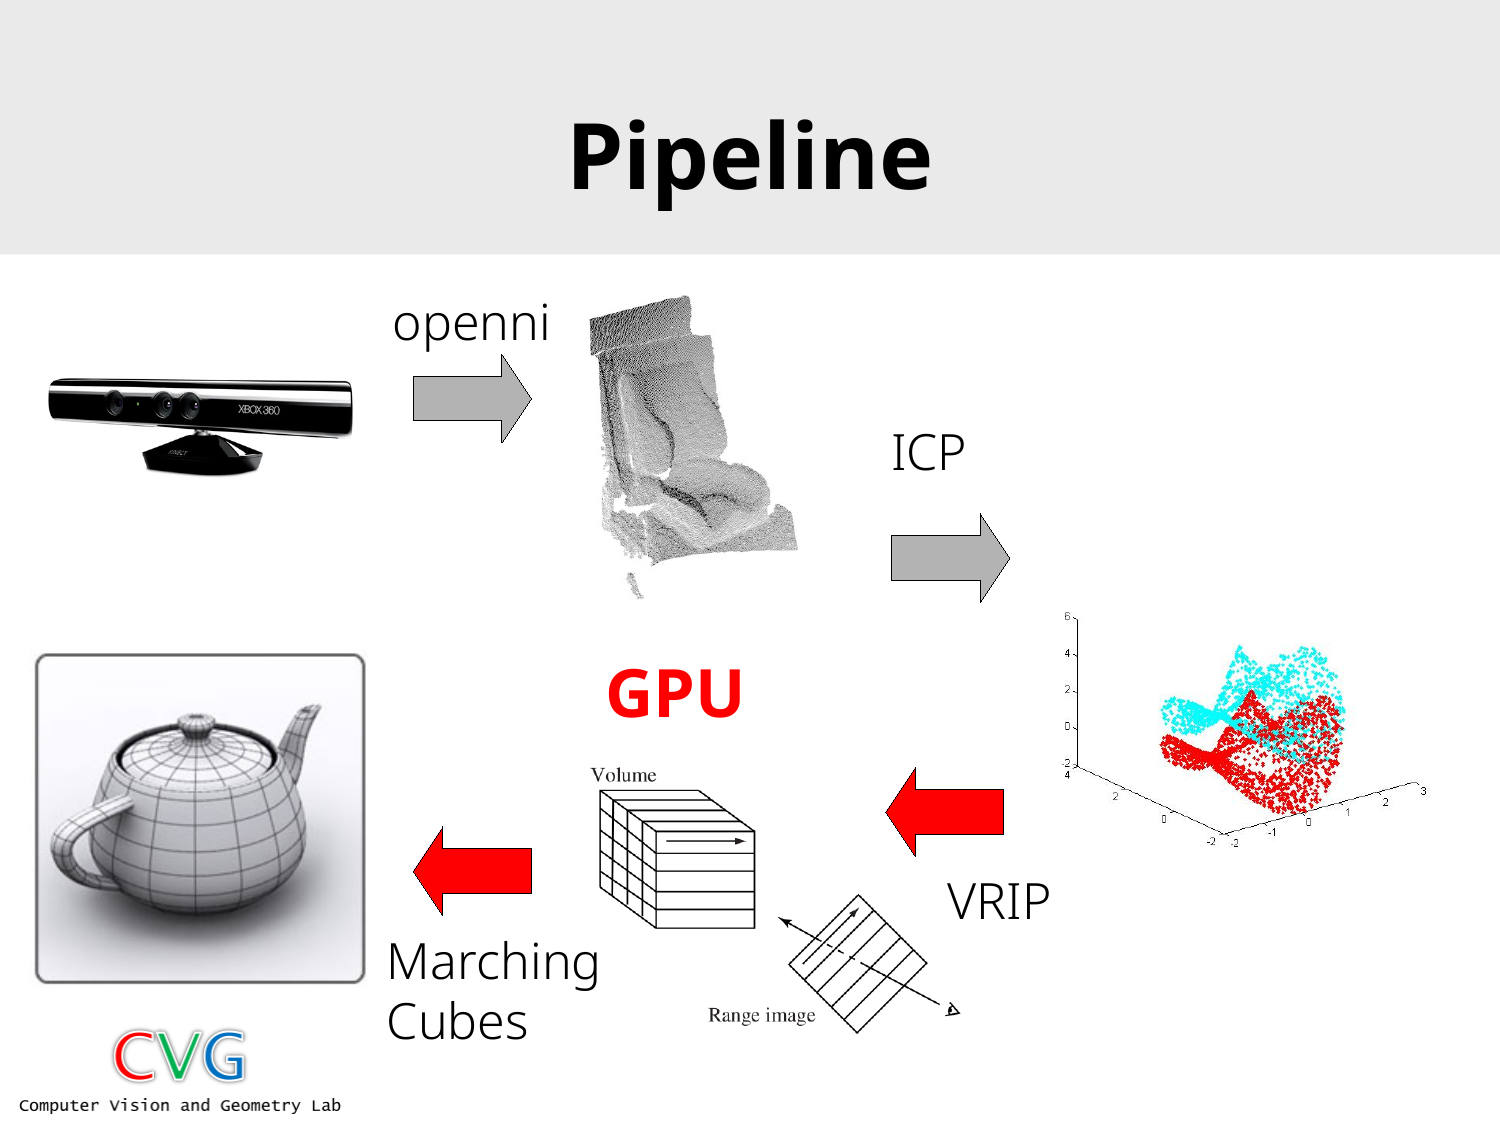

# Pipeline
openni
ICP
GPU
VRIP
Marching
Cubes